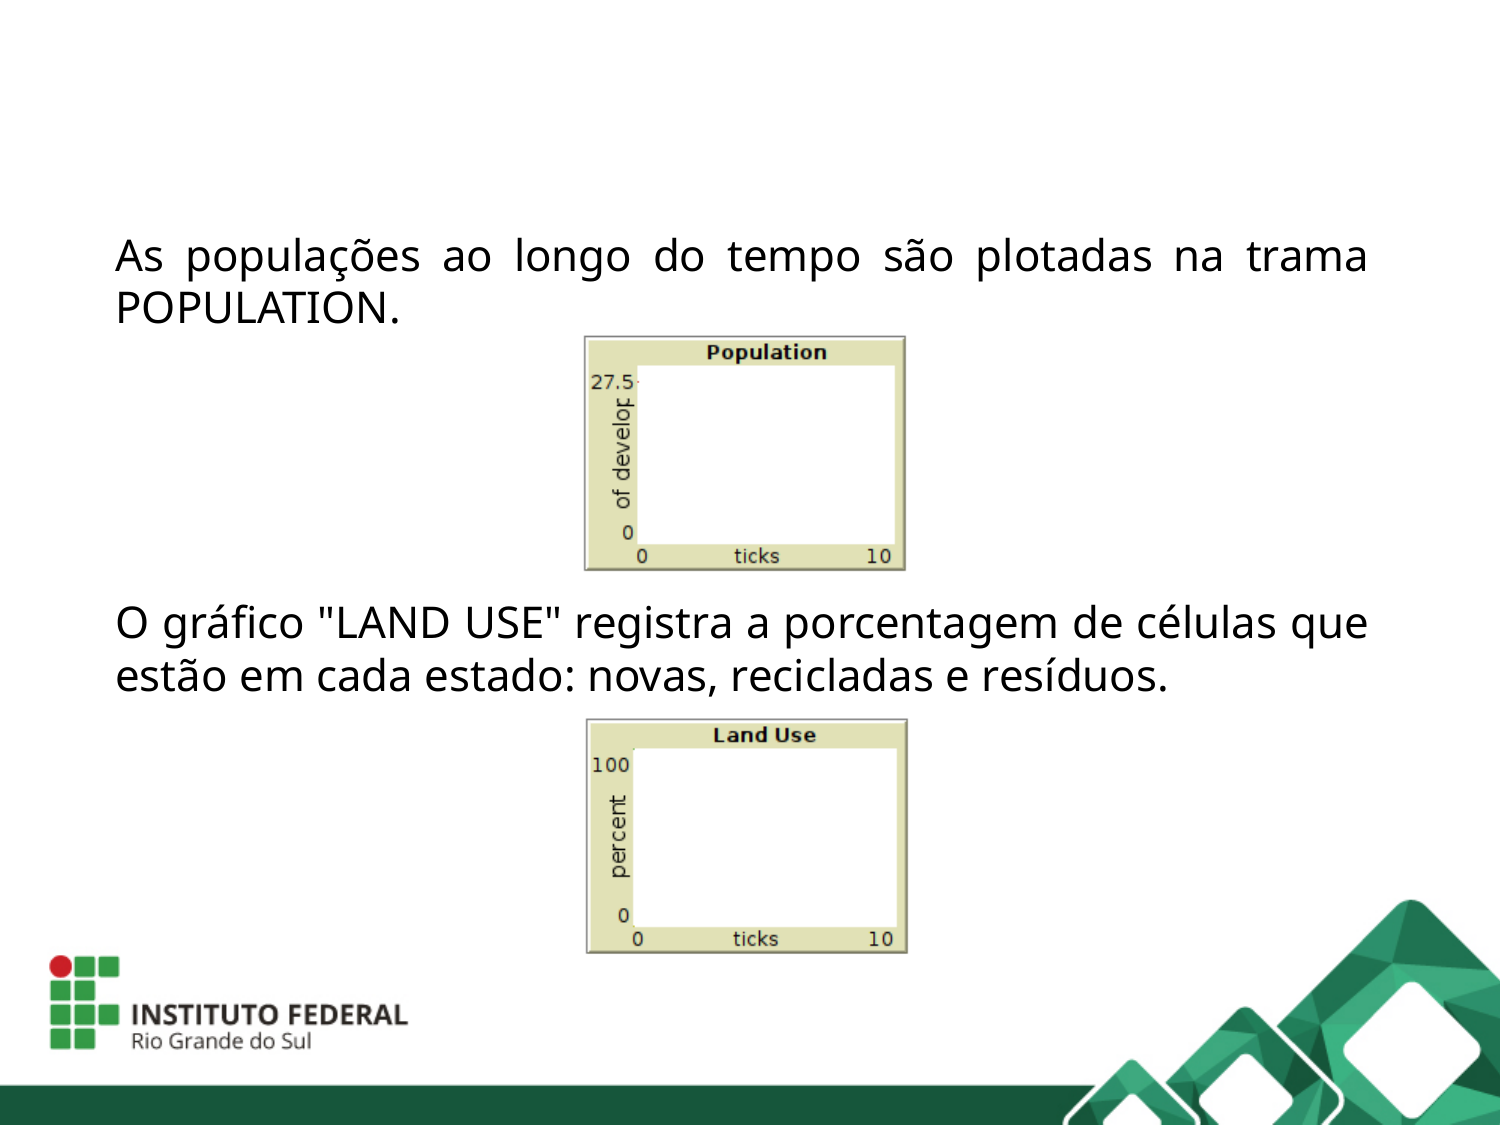

As populações ao longo do tempo são plotadas na trama POPULATION.
O gráfico "LAND USE" registra a porcentagem de células que estão em cada estado: novas, recicladas e resíduos.